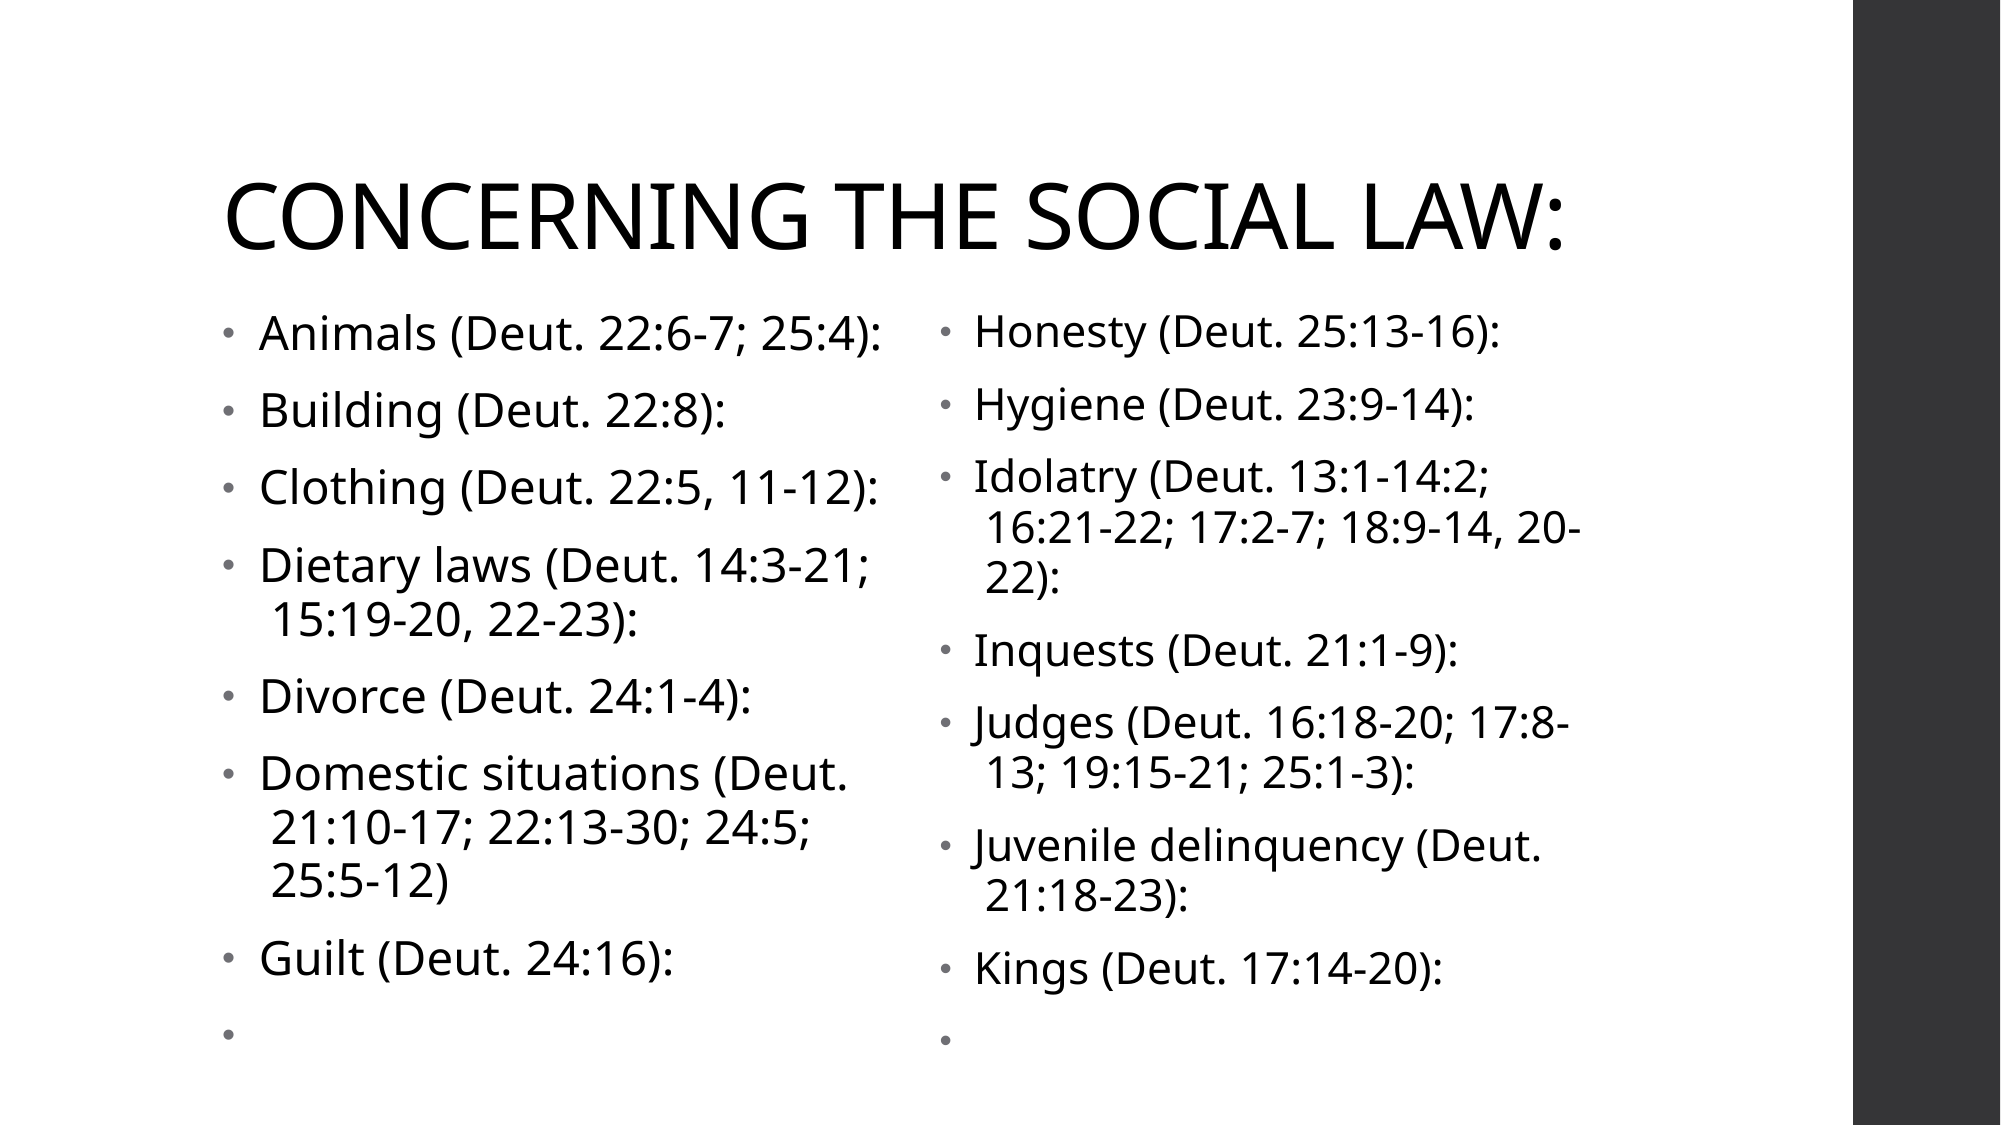

# CONCERNING THE SOCIAL LAW:
 Animals (Deut. 22:6-7; 25:4):
 Building (Deut. 22:8):
 Clothing (Deut. 22:5, 11-12):
 Dietary laws (Deut. 14:3-21; 15:19-20, 22-23):
 Divorce (Deut. 24:1-4):
 Domestic situations (Deut. 21:10-17; 22:13-30; 24:5; 25:5-12)
 Guilt (Deut. 24:16):
 Honesty (Deut. 25:13-16):
 Hygiene (Deut. 23:9-14):
 Idolatry (Deut. 13:1-14:2; 16:21-22; 17:2-7; 18:9-14, 20-22):
 Inquests (Deut. 21:1-9):
 Judges (Deut. 16:18-20; 17:8-13; 19:15-21; 25:1-3):
 Juvenile delinquency (Deut. 21:18-23):
 Kings (Deut. 17:14-20):